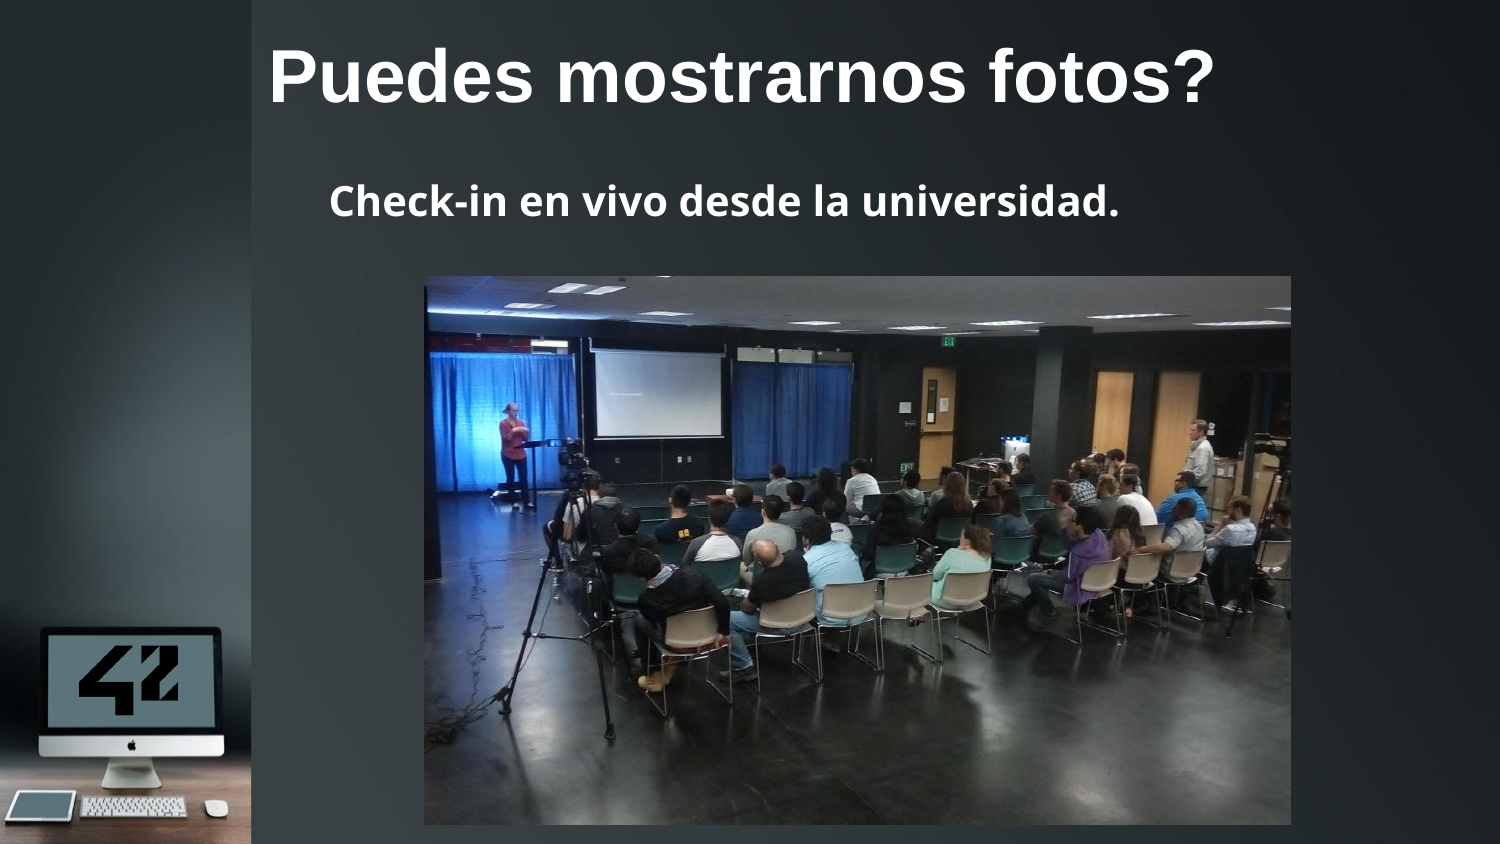

# Puedes mostrarnos fotos?
Check-in en vivo desde la universidad.